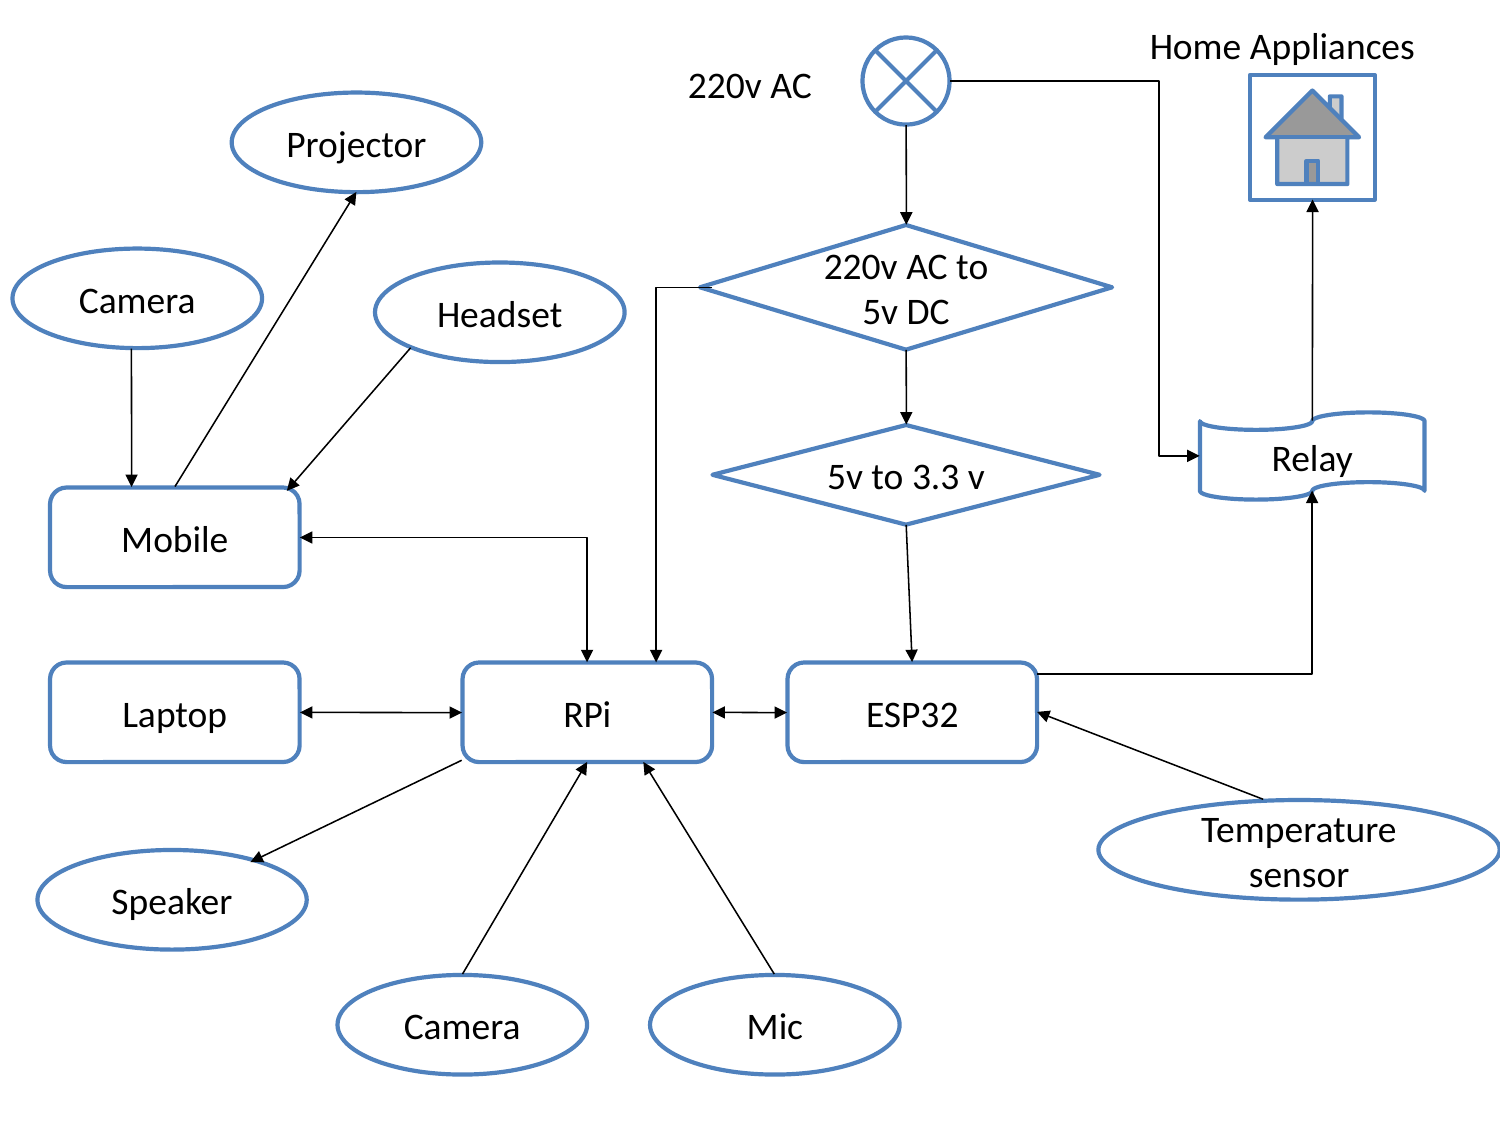

Home Appliances
220v AC
Projector
220v AC to 5v DC
Camera
Headset
Relay
5v to 3.3 v
Mobile
Laptop
RPi
ESP32
Temperature sensor
Speaker
Camera
Mic